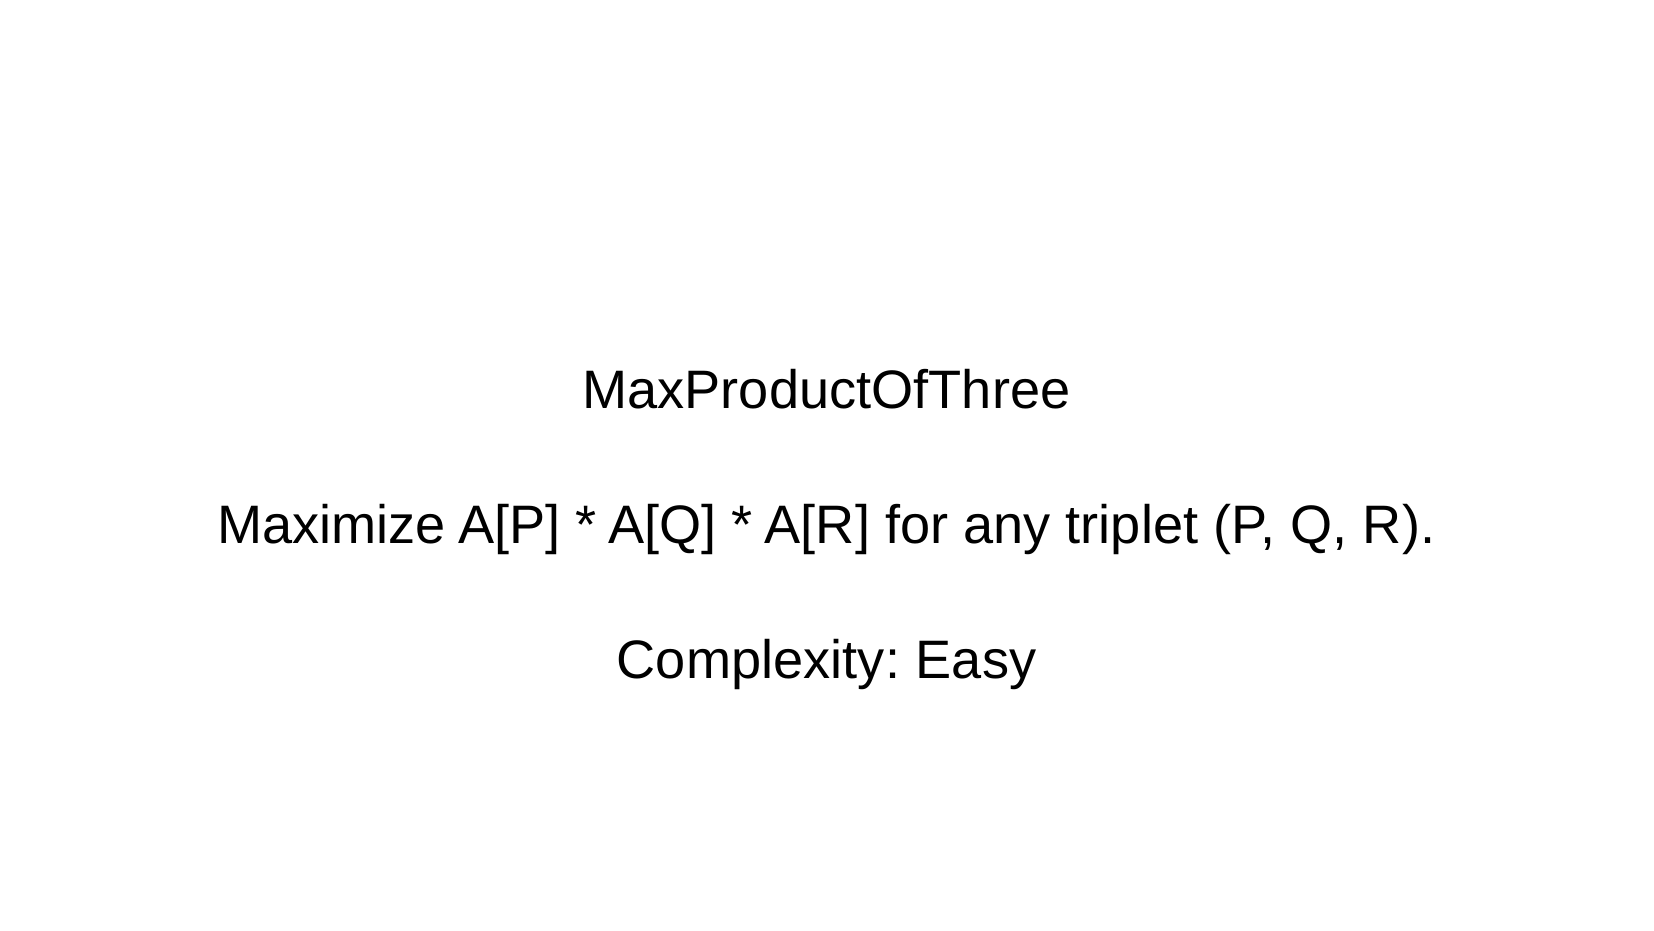

# MaxProductOfThree
Maximize A[P] * A[Q] * A[R] for any triplet (P, Q, R).
Complexity: Easy